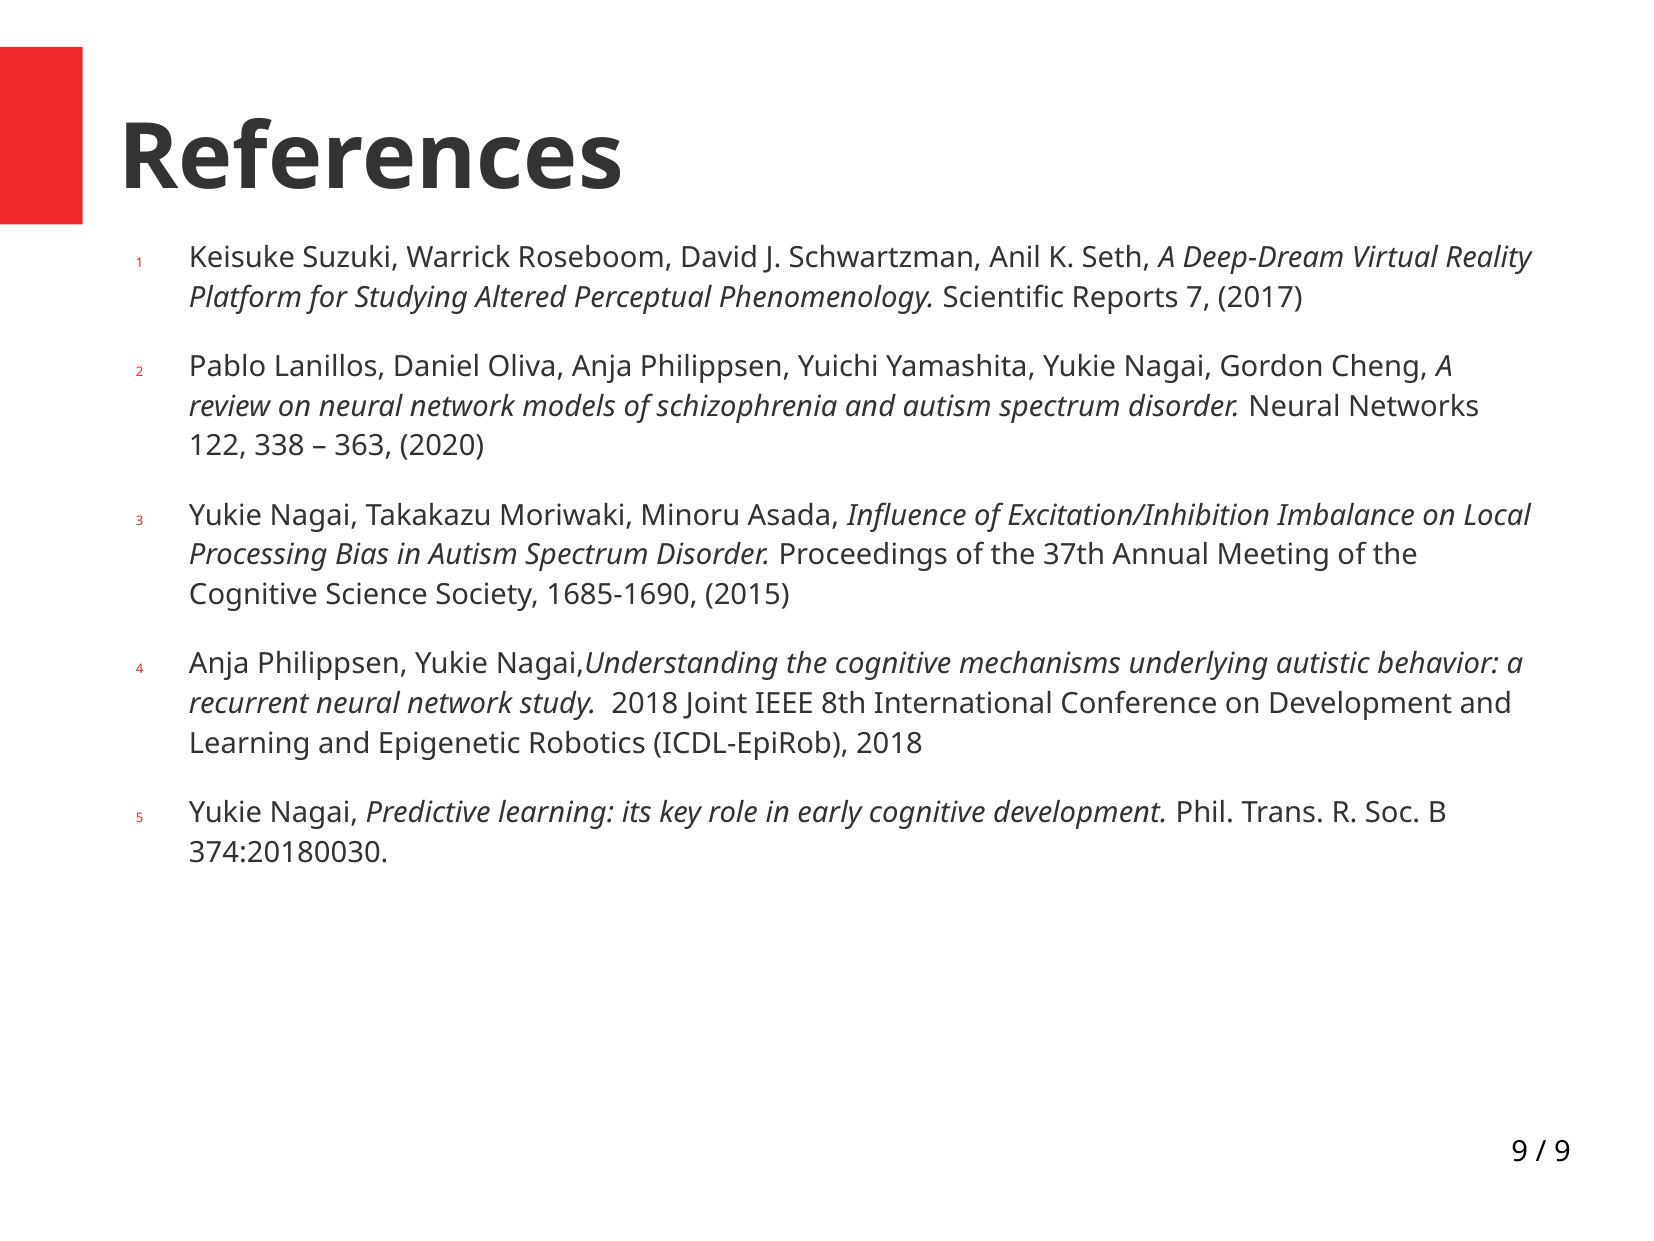

# References
Keisuke Suzuki, Warrick Roseboom, David J. Schwartzman, Anil K. Seth, A Deep-Dream Virtual Reality Platform for Studying Altered Perceptual Phenomenology. Scientific Reports 7, (2017)
Pablo Lanillos, Daniel Oliva, Anja Philippsen, Yuichi Yamashita, Yukie Nagai, Gordon Cheng, A review on neural network models of schizophrenia and autism spectrum disorder. Neural Networks 122, 338 – 363, (2020)
Yukie Nagai, Takakazu Moriwaki, Minoru Asada, Influence of Excitation/Inhibition Imbalance on Local Processing Bias in Autism Spectrum Disorder. Proceedings of the 37th Annual Meeting of the Cognitive Science Society, 1685-1690, (2015)
Anja Philippsen, Yukie Nagai,Understanding the cognitive mechanisms underlying autistic behavior: a recurrent neural network study. 2018 Joint IEEE 8th International Conference on Development and Learning and Epigenetic Robotics (ICDL-EpiRob), 2018
Yukie Nagai, Predictive learning: its key role in early cognitive development. Phil. Trans. R. Soc. B 374:20180030.
9